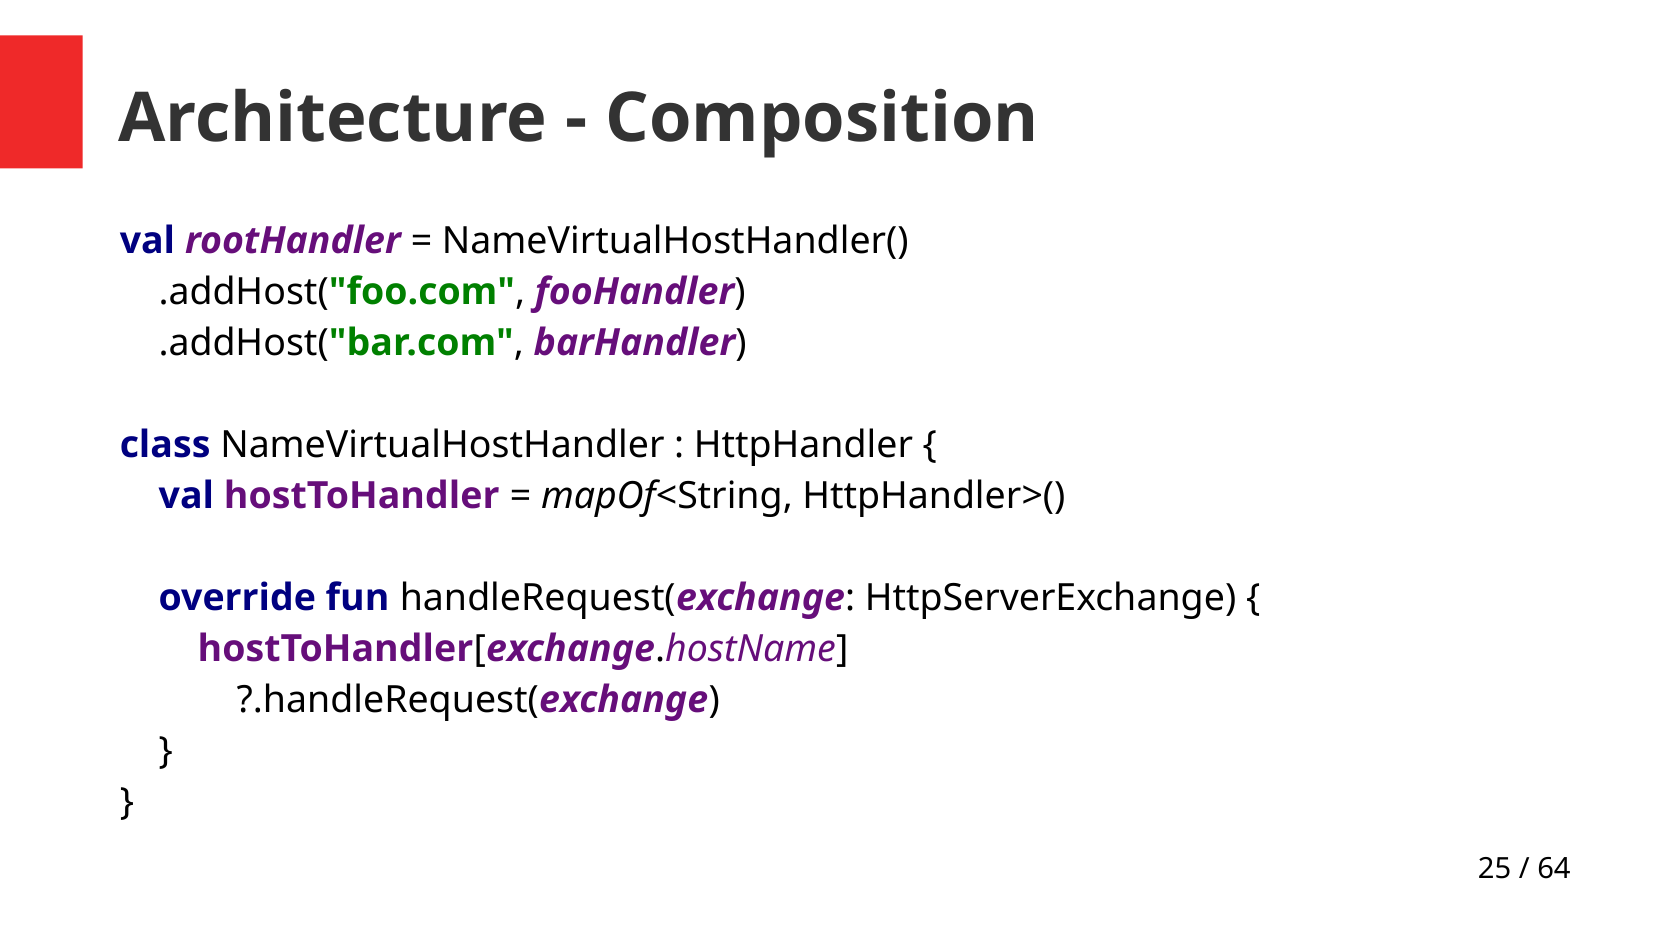

# Architecture - Composition
val rootHandler = NameVirtualHostHandler()
 .addHost("foo.com", fooHandler)
 .addHost("bar.com", barHandler)
class NameVirtualHostHandler : HttpHandler {
 val hostToHandler = mapOf<String, HttpHandler>()
 override fun handleRequest(exchange: HttpServerExchange) {
 hostToHandler[exchange.hostName]
 ?.handleRequest(exchange)
 }
}
25